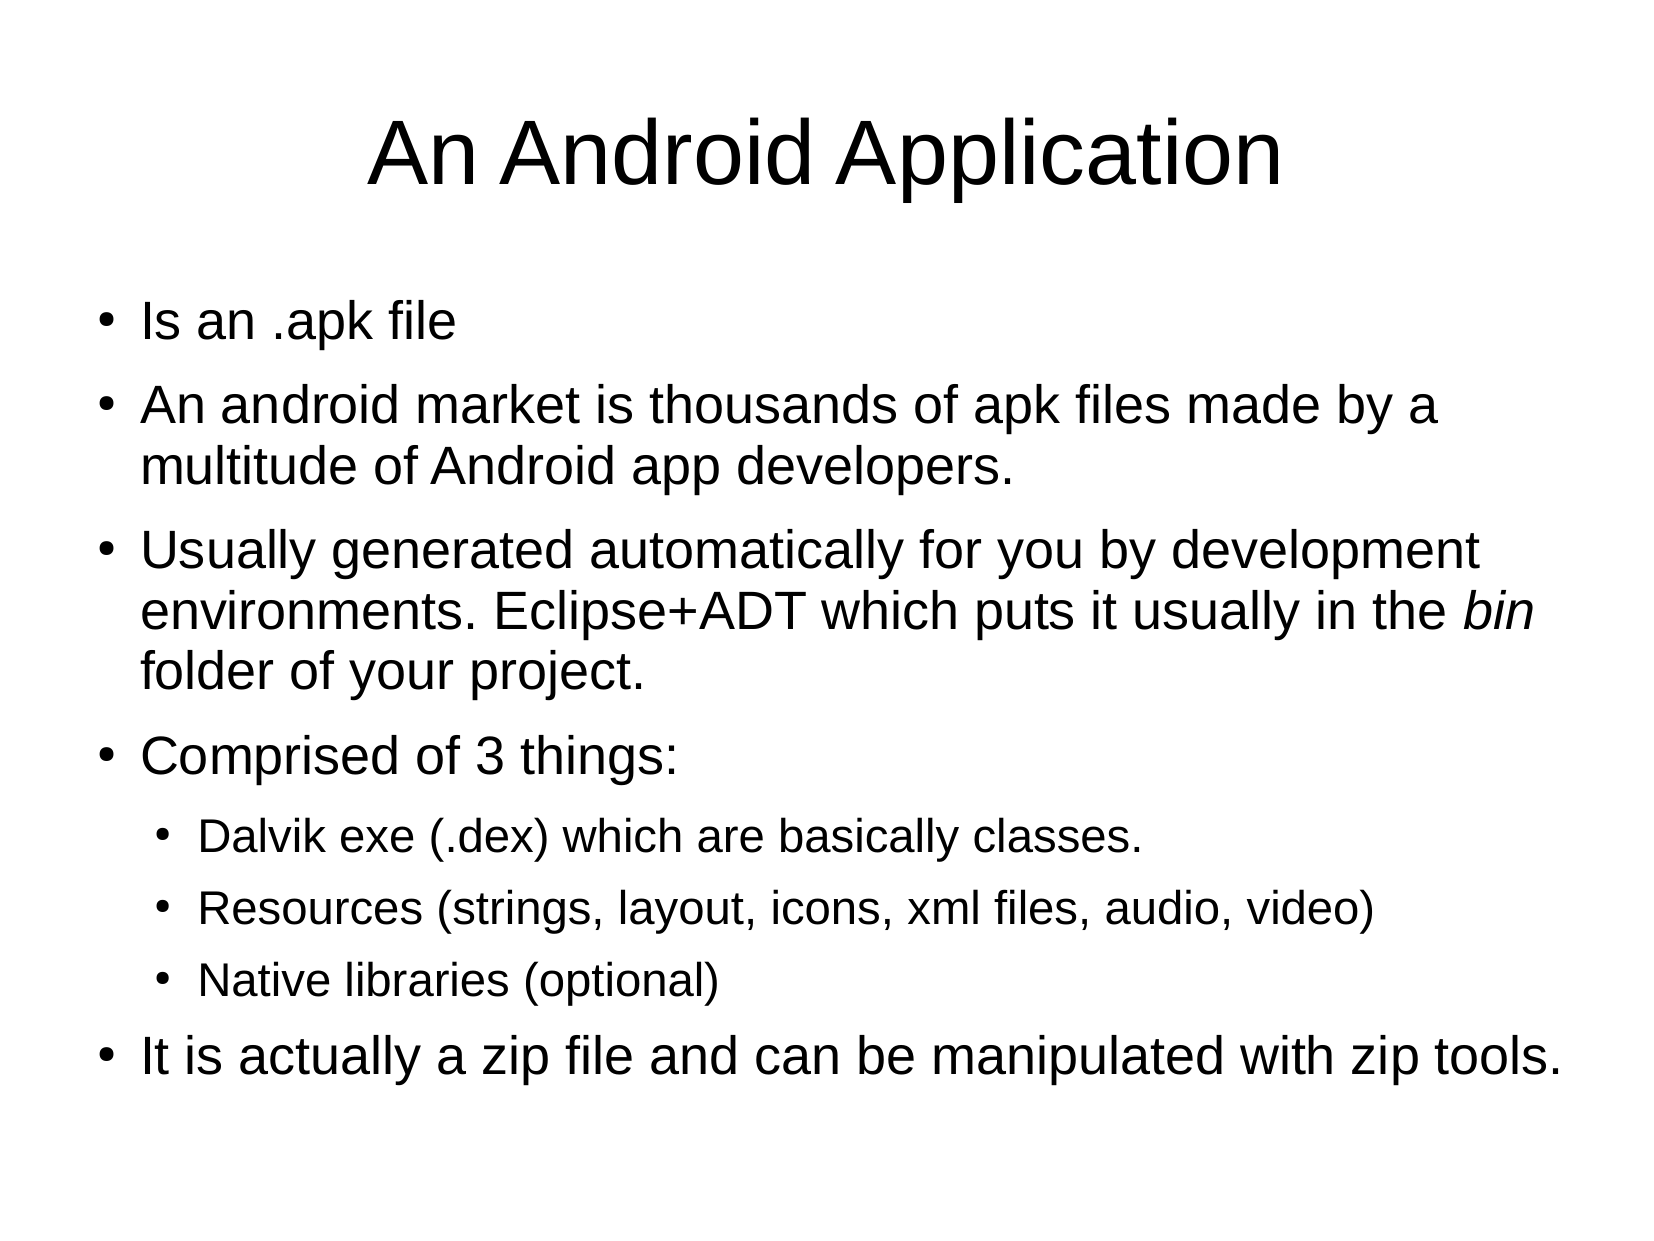

# An Android Application
Is an .apk file
An android market is thousands of apk files made by a multitude of Android app developers.
Usually generated automatically for you by development environments. Eclipse+ADT which puts it usually in the bin folder of your project.
Comprised of 3 things:
Dalvik exe (.dex) which are basically classes.
Resources (strings, layout, icons, xml files, audio, video)
Native libraries (optional)
It is actually a zip file and can be manipulated with zip tools.